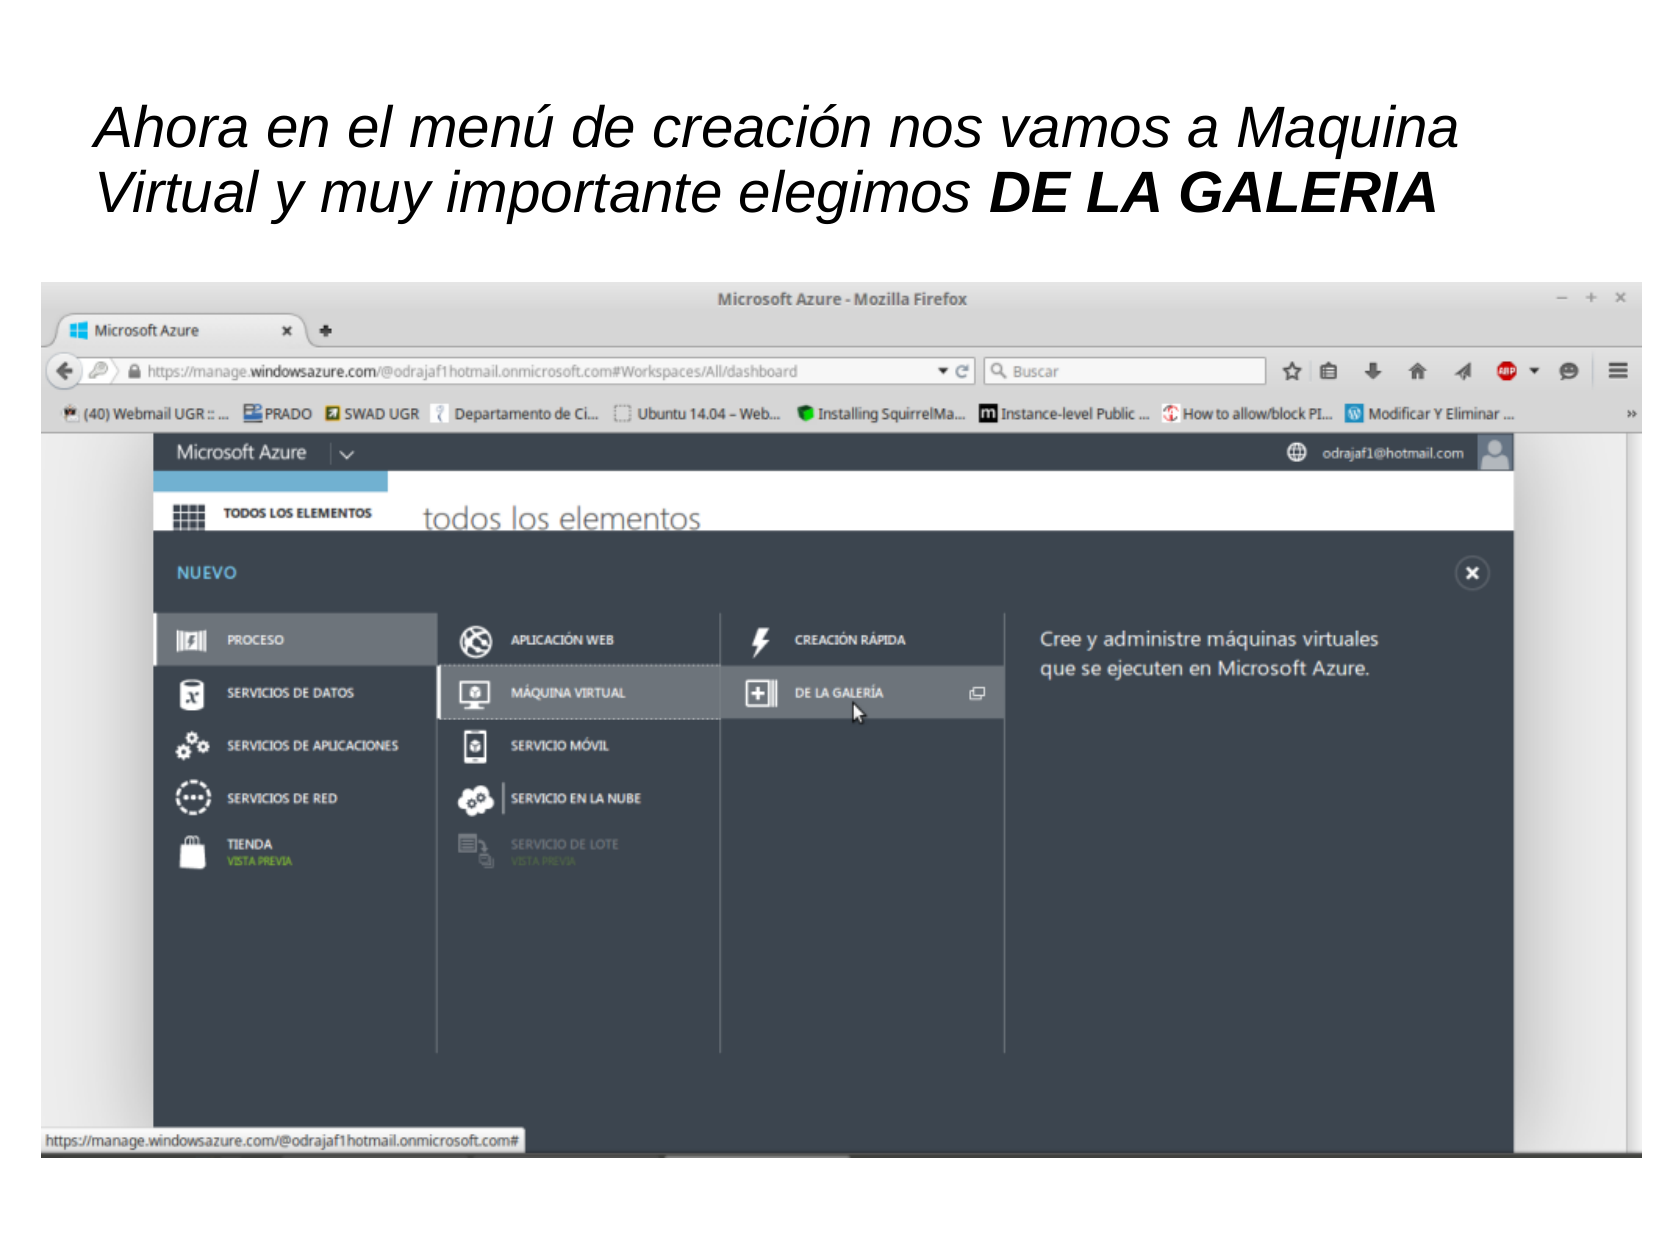

# Ahora en el menú de creación nos vamos a Maquina Virtual y muy importante elegimos DE LA GALERIA